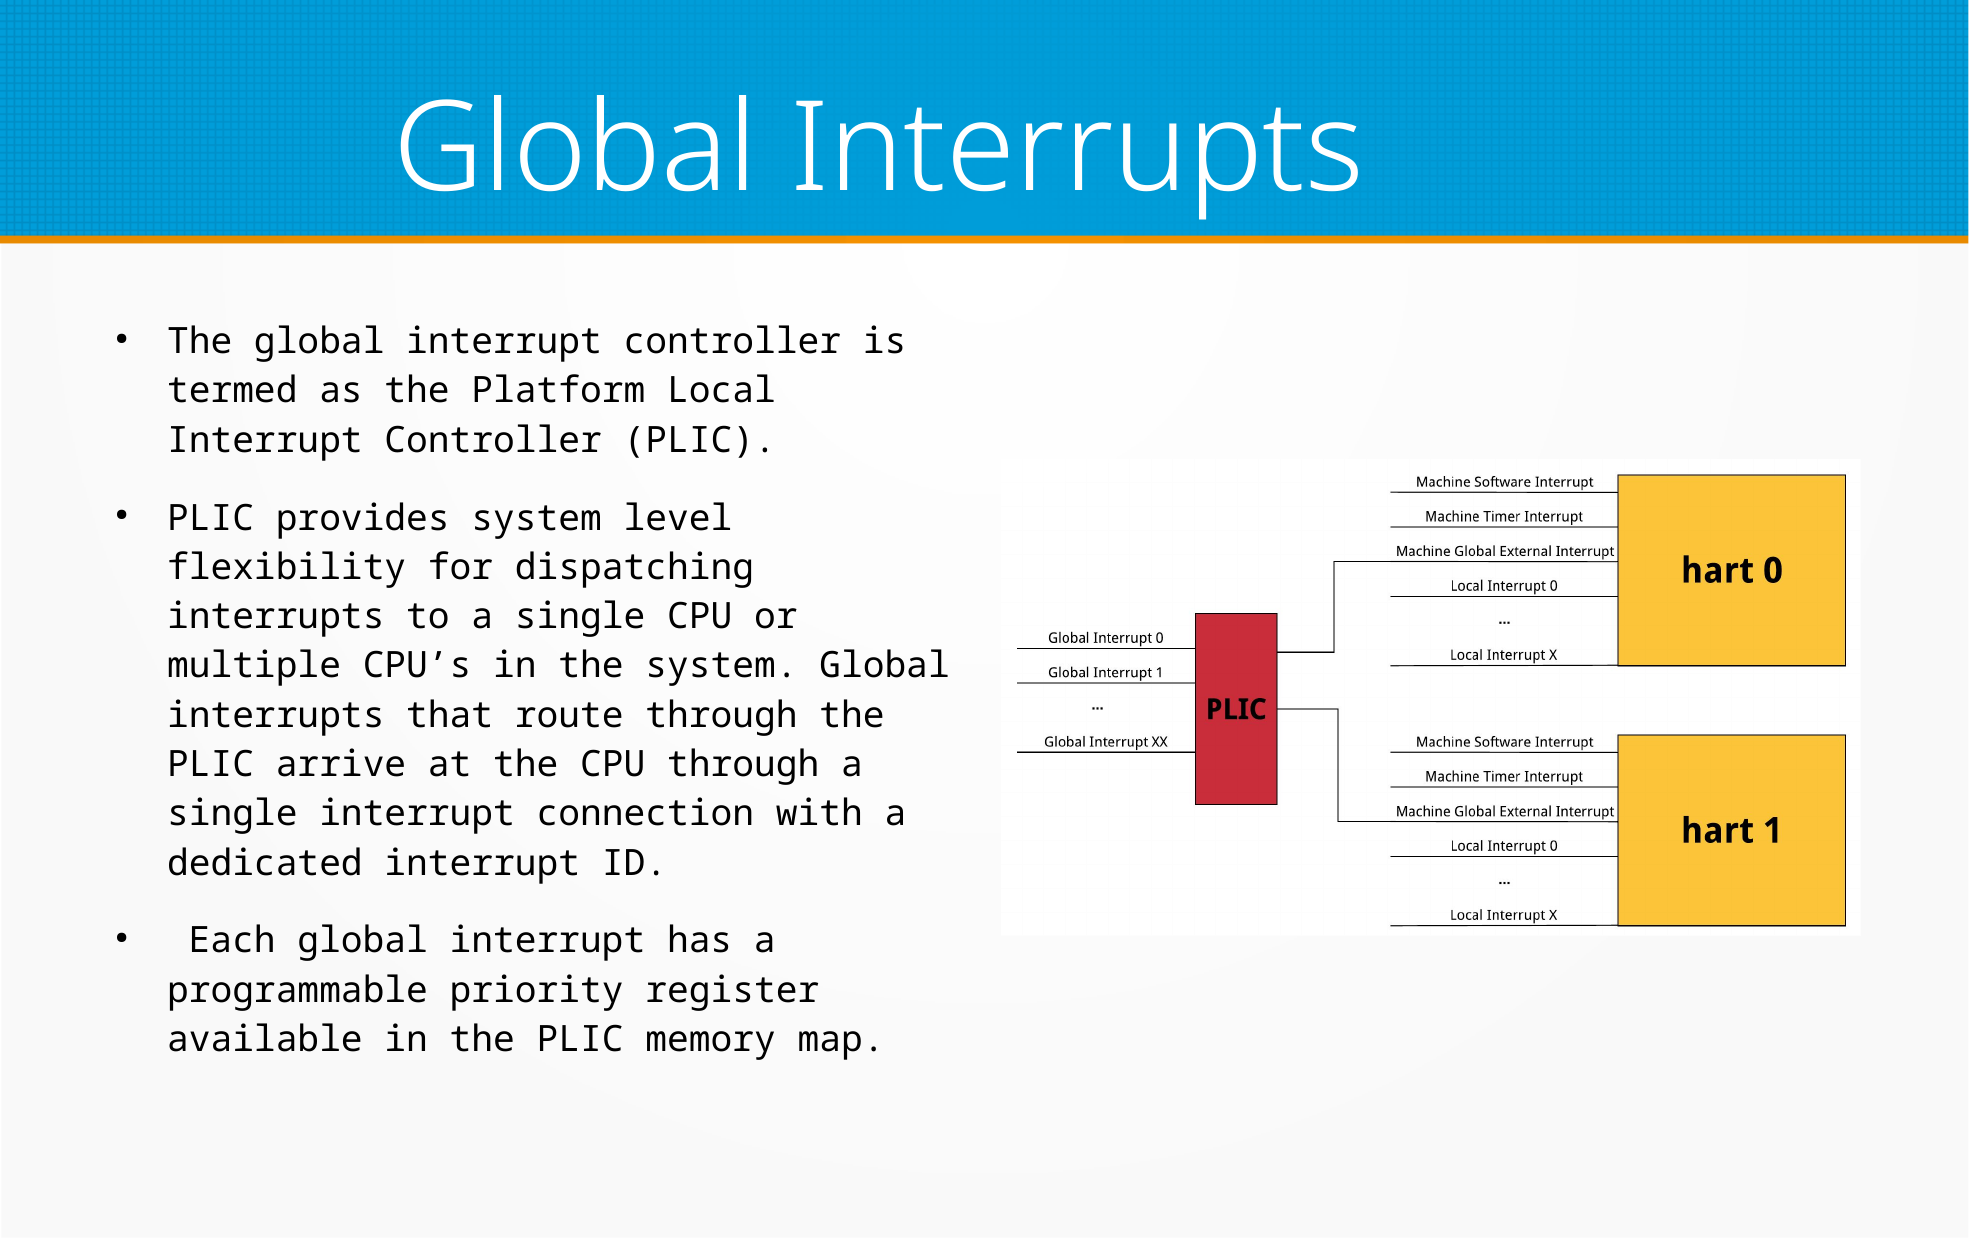

# Global Interrupts
The global interrupt controller is termed as the Platform Local Interrupt Controller (PLIC).
PLIC provides system level flexibility for dispatching interrupts to a single CPU or multiple CPU’s in the system. Global interrupts that route through the PLIC arrive at the CPU through a single interrupt connection with a dedicated interrupt ID.
 Each global interrupt has a programmable priority register available in the PLIC memory map.